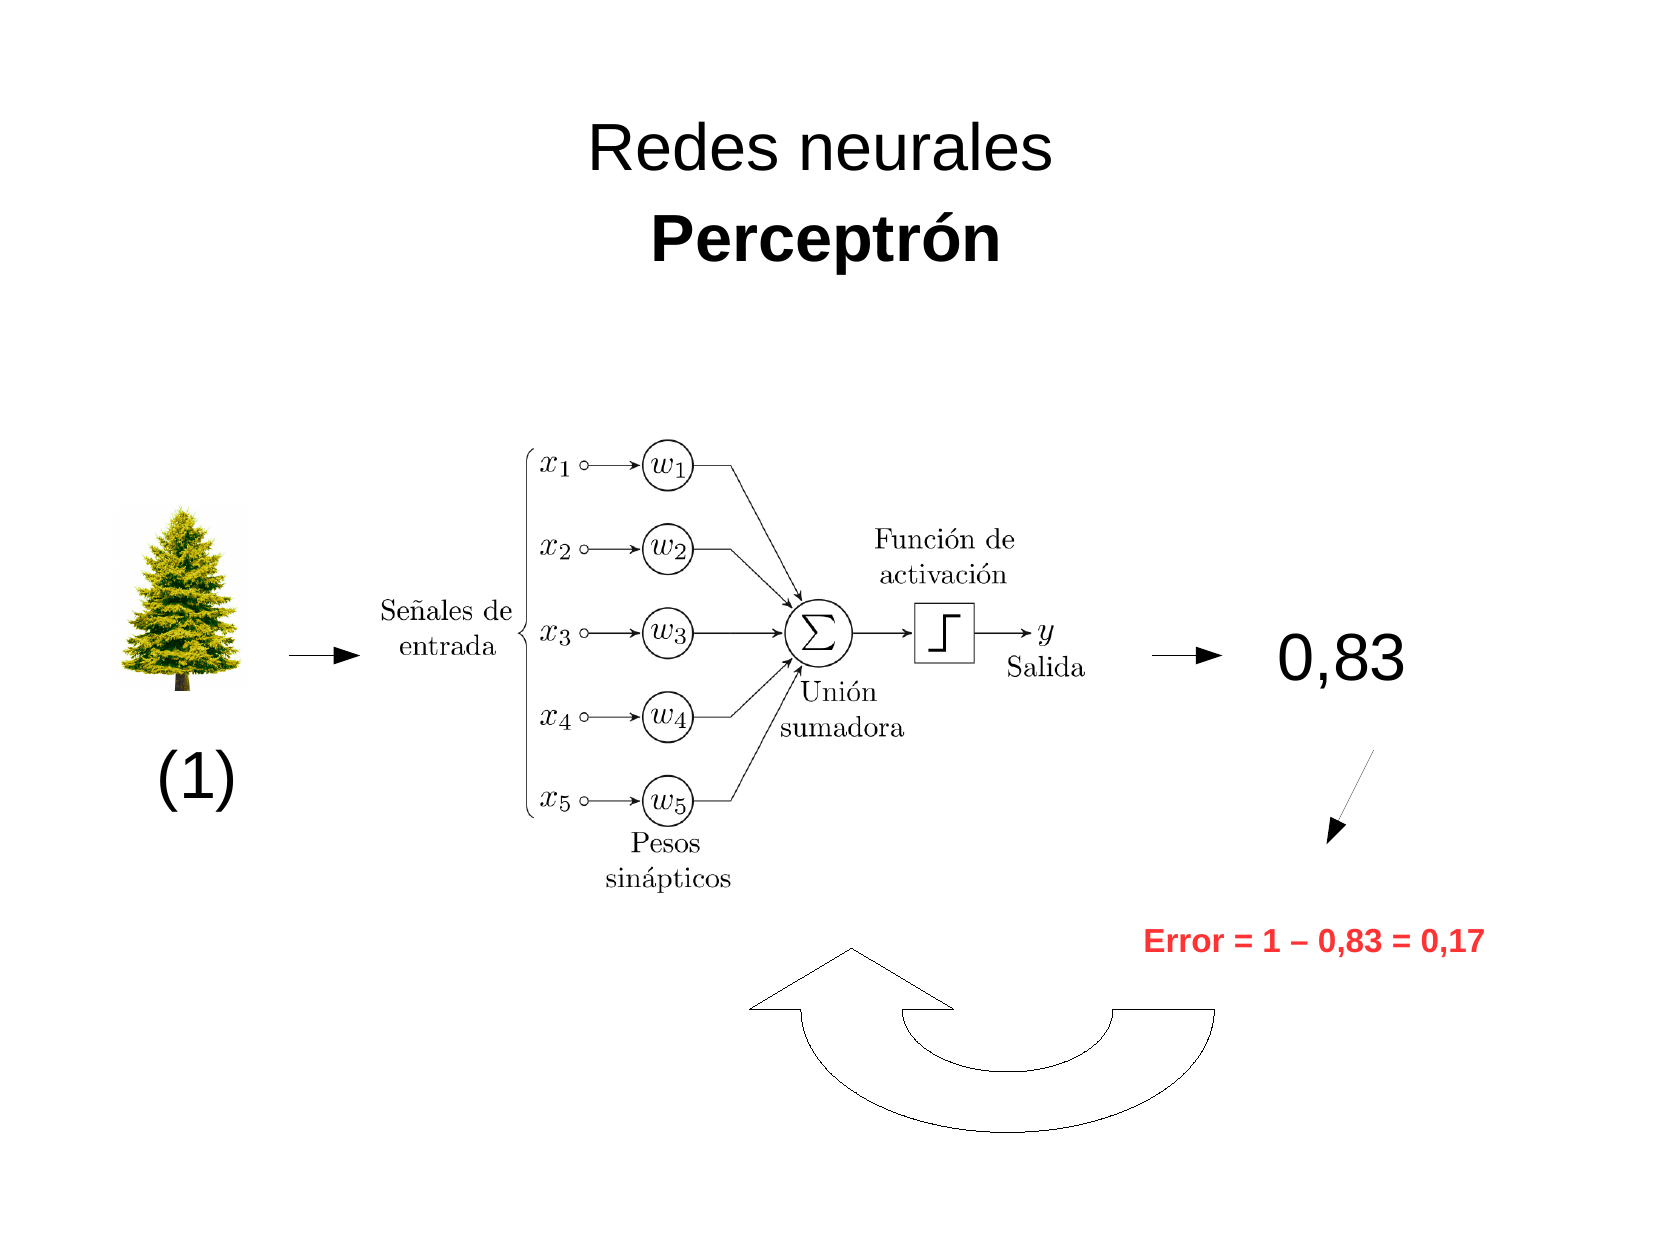

#
Redes neurales
Perceptrón
0,83
(1)
Error = 1 – 0,83 = 0,17